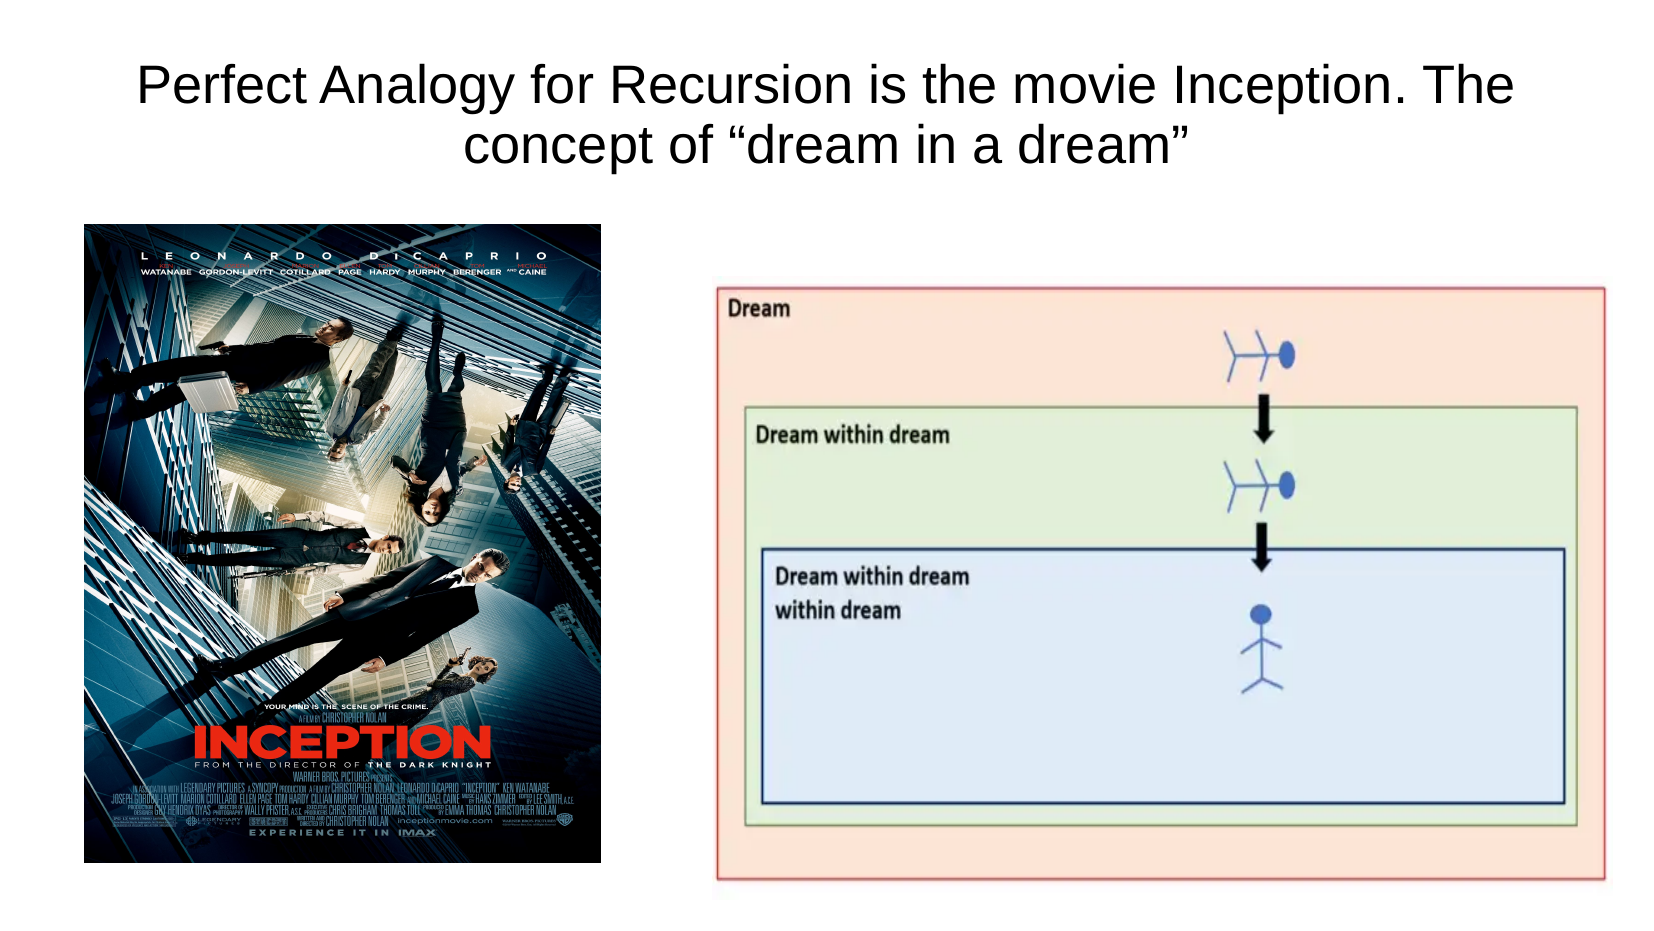

# Perfect Analogy for Recursion is the movie Inception. The concept of “dream in a dream”